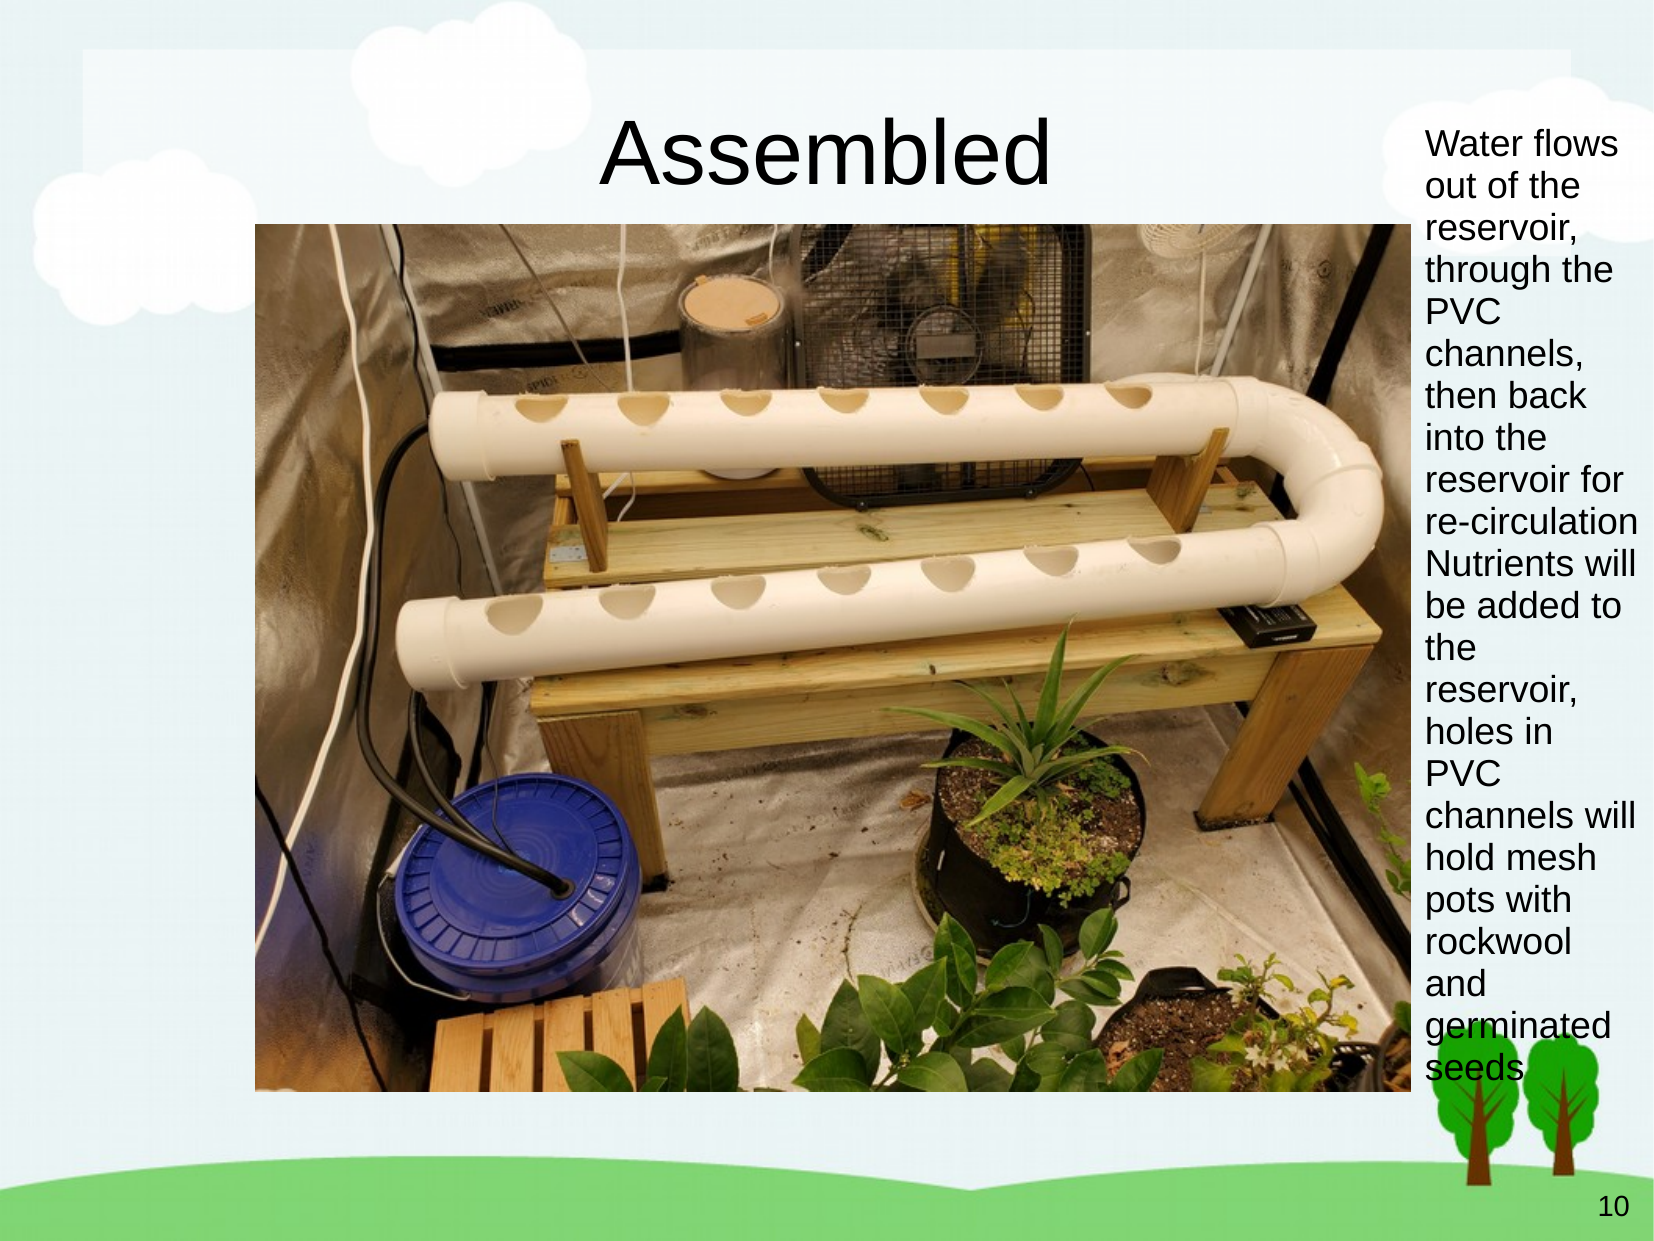

# Assembled
Water flows out of the reservoir, through the PVC channels, then back into the reservoir for re-circulation Nutrients will be added to the reservoir, holes in PVC channels will hold mesh pots with rockwool and germinated seeds
10